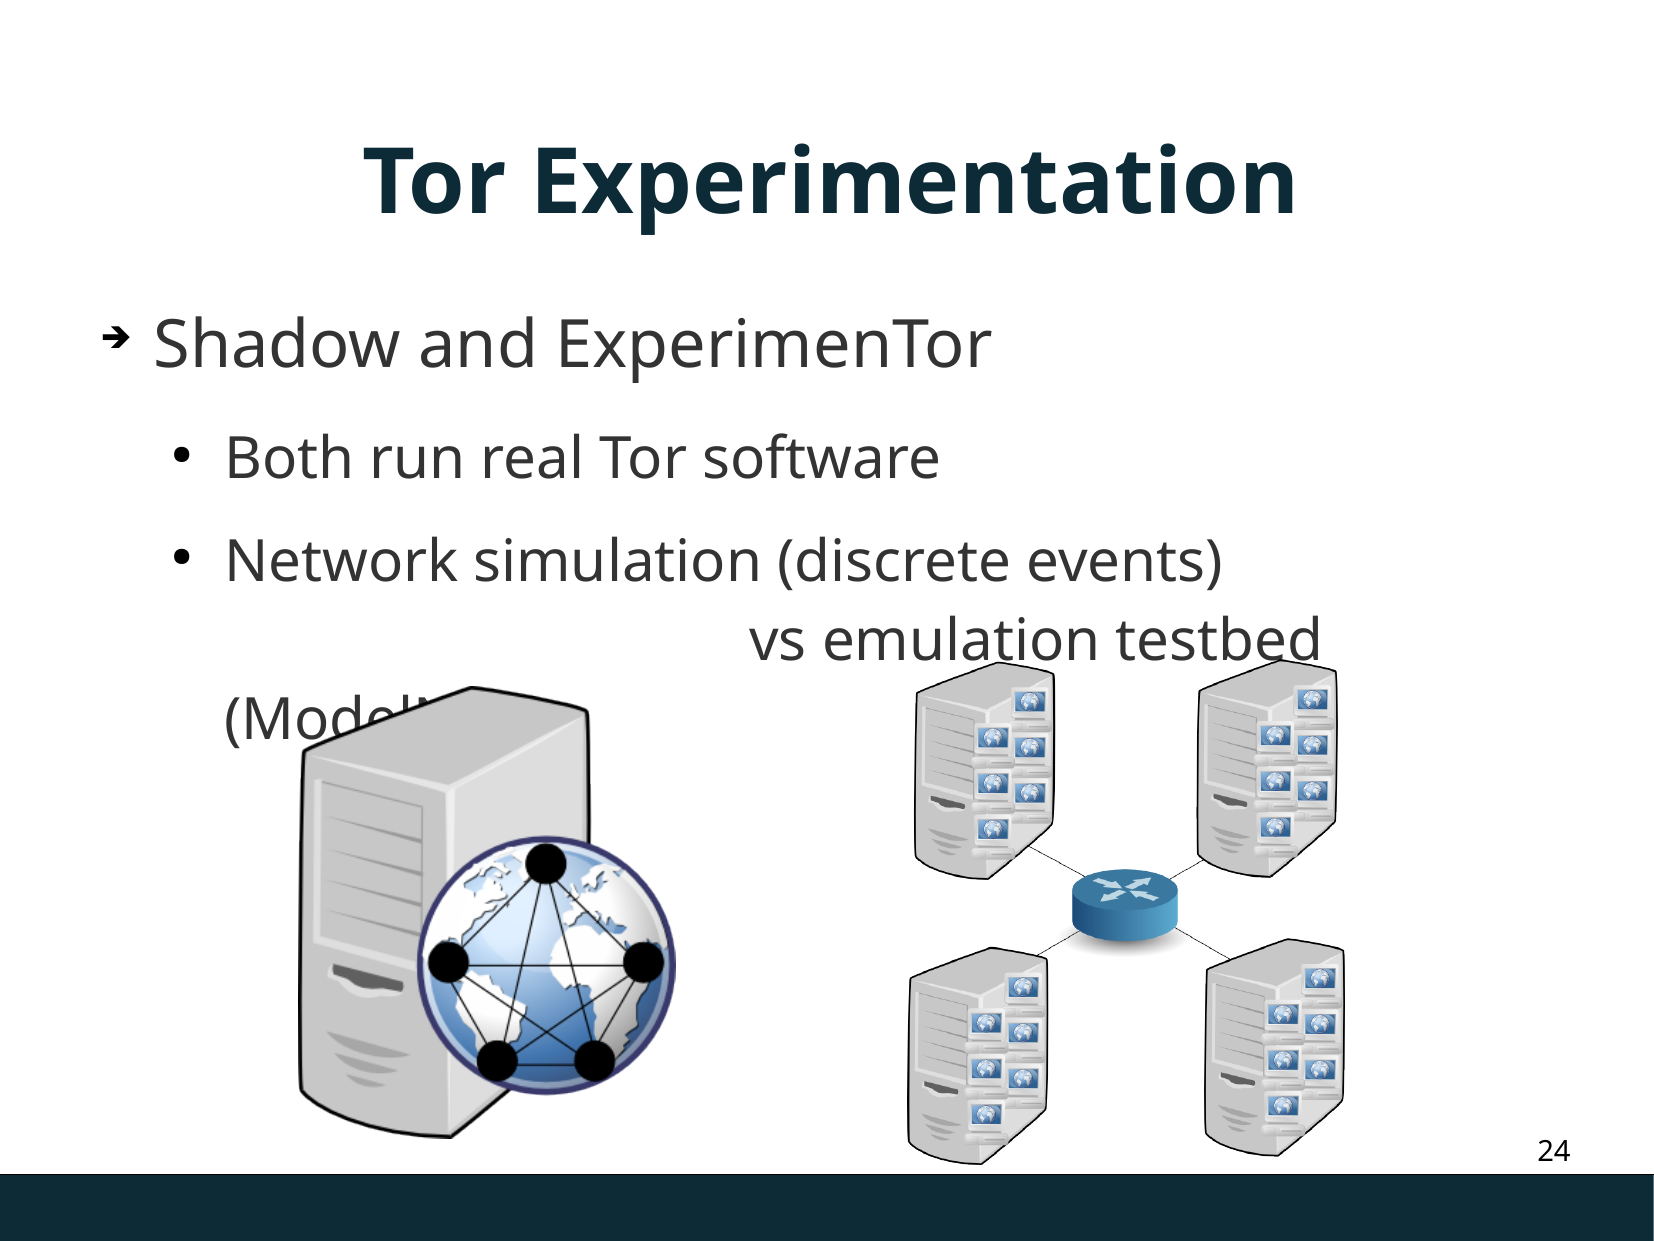

# Tor Experimentation
Shadow and ExperimenTor
Both run real Tor software
Network simulation (discrete events)
							vs emulation testbed (ModelNet)
24